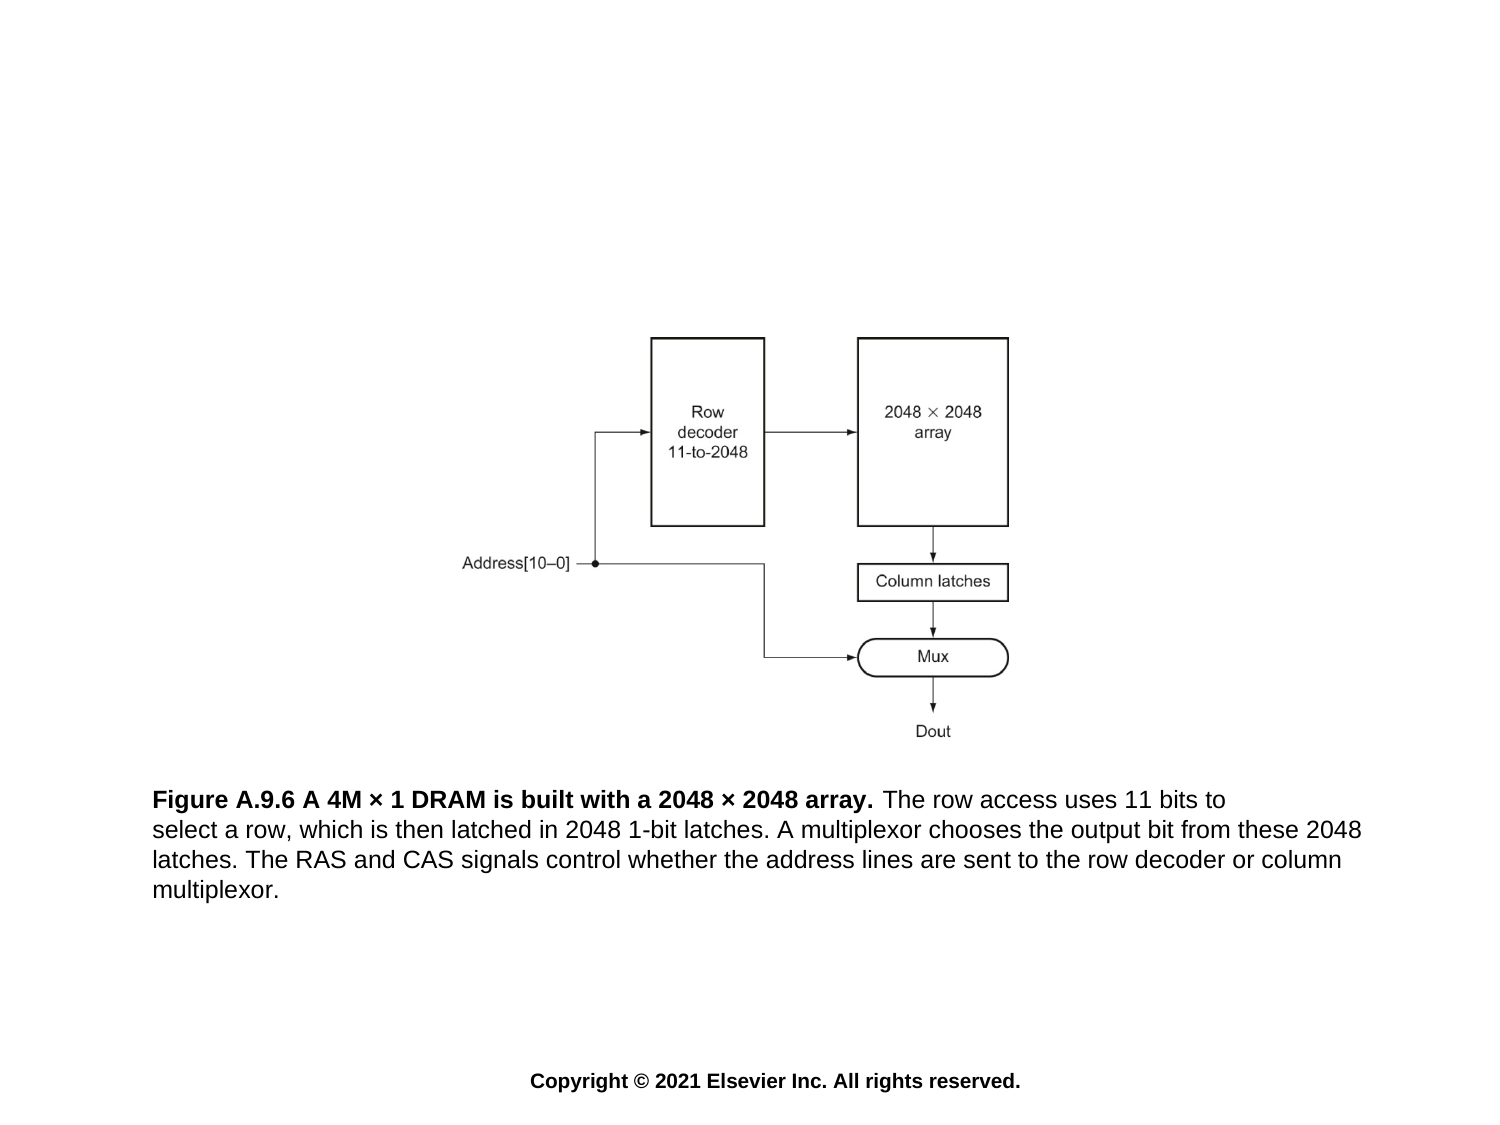

Figure A.9.6 A 4M × 1 DRAM is built with a 2048 × 2048 array. The row access uses 11 bits to
select a row, which is then latched in 2048 1-bit latches. A multiplexor chooses the output bit from these 2048
latches. The RAS and CAS signals control whether the address lines are sent to the row decoder or column
multiplexor.
Copyright © 2021 Elsevier Inc. All rights reserved.